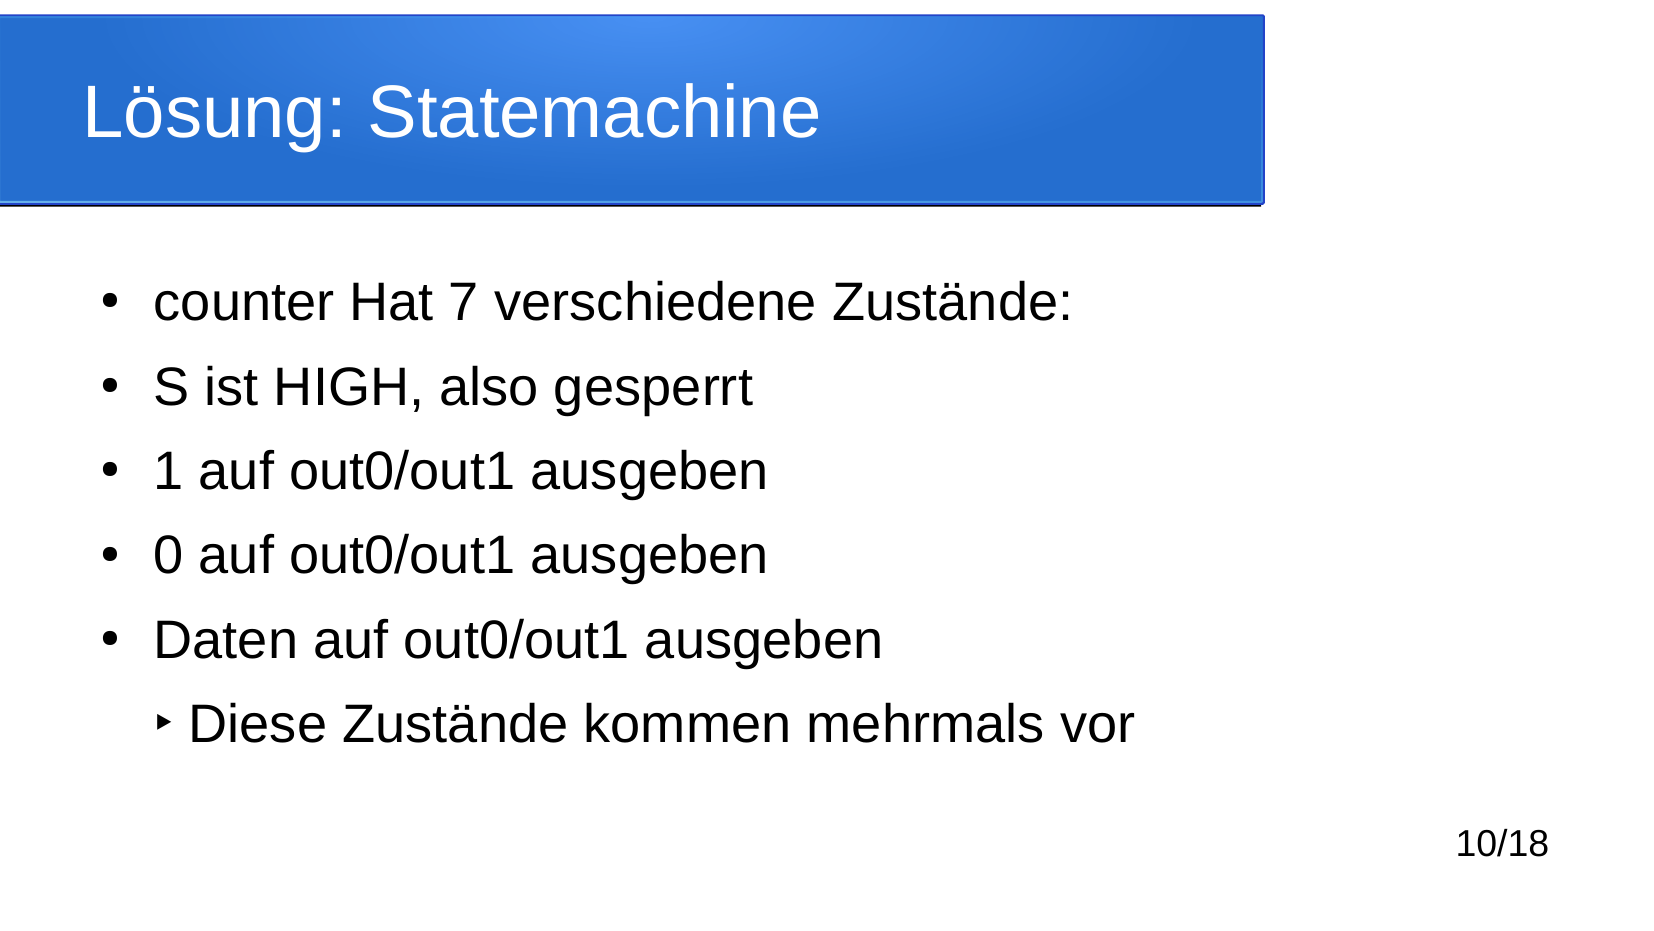

# Lösung: Statemachine
counter Hat 7 verschiedene Zustände:
S ist HIGH, also gesperrt
1 auf out0/out1 ausgeben
0 auf out0/out1 ausgeben
Daten auf out0/out1 ausgeben
‣ Diese Zustände kommen mehrmals vor
10/18